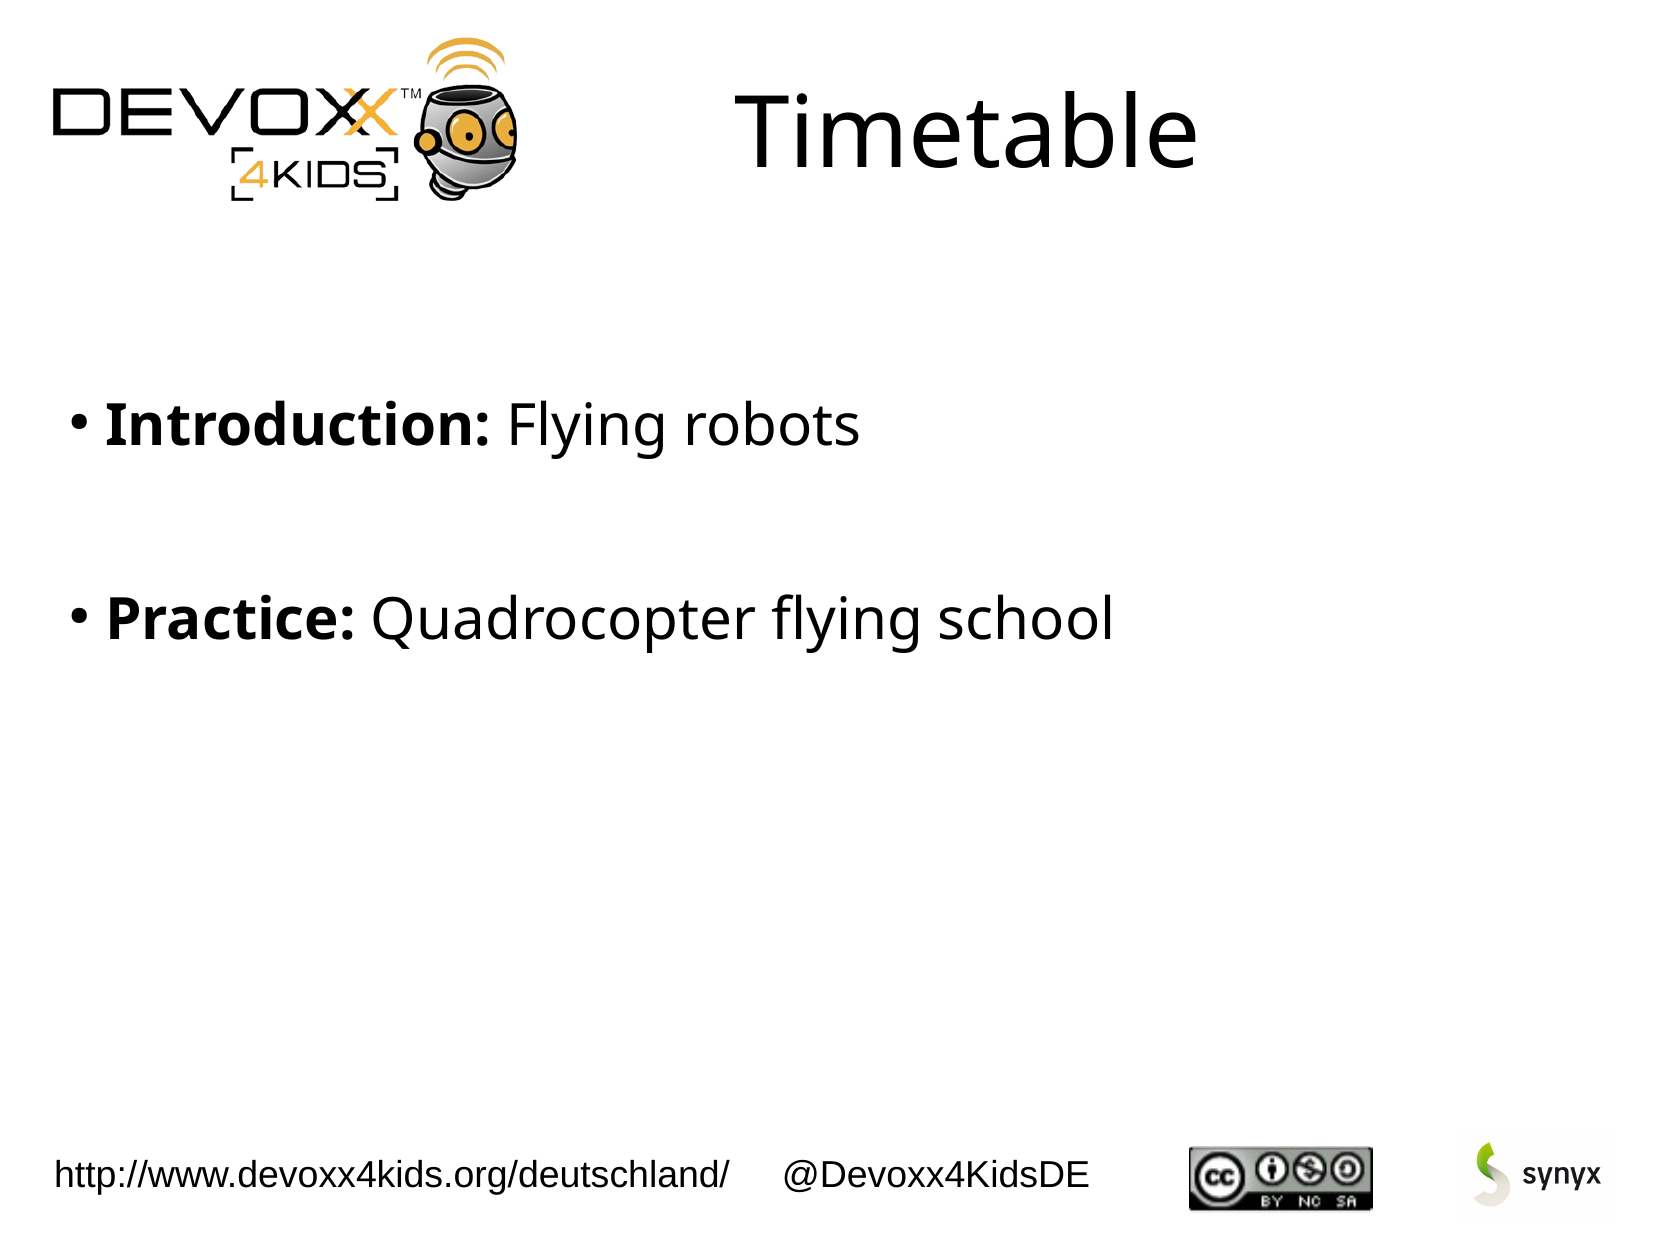

# Timetable
 Introduction: Flying robots
 Practice: Quadrocopter flying school